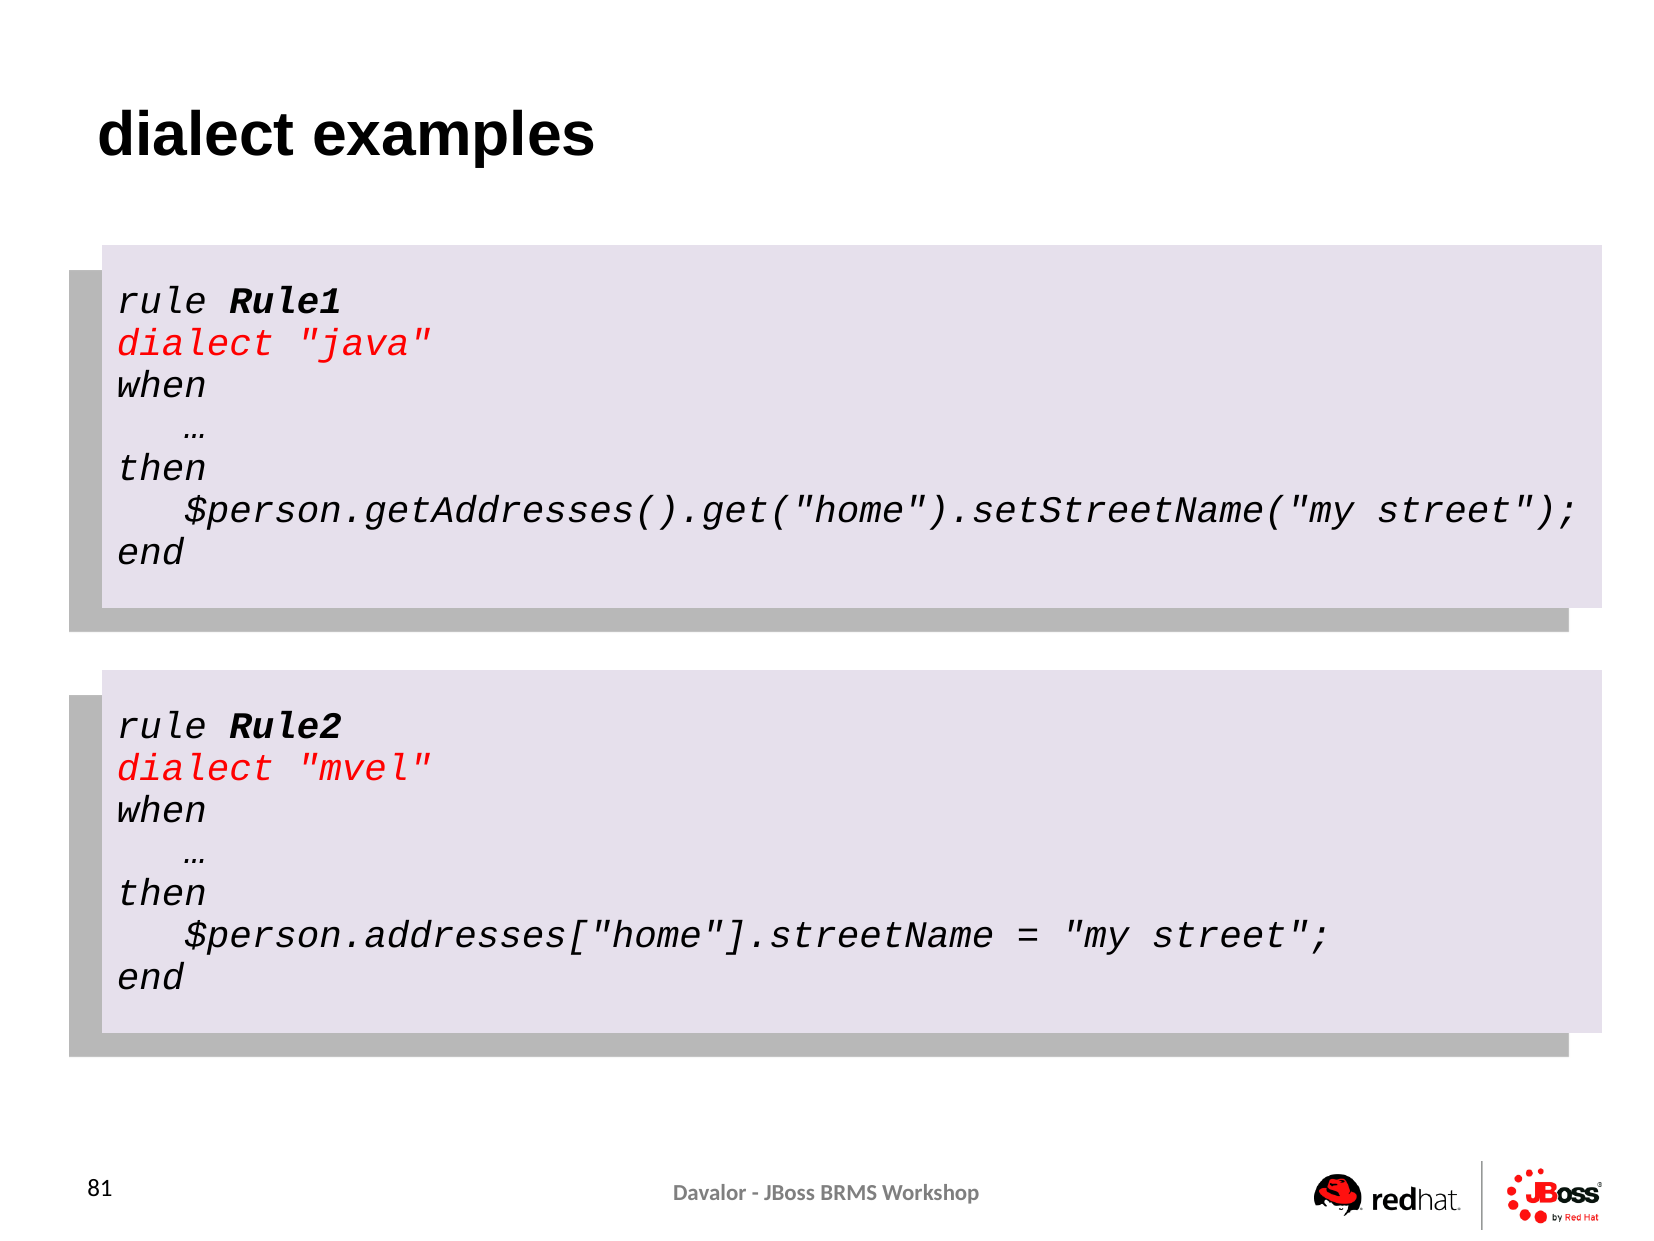

# dialect examples
rule Rule1
dialect "java"
when
 …
then
 $person.getAddresses().get("home").setStreetName("my street");
end
rule Rule2
dialect "mvel"
when
 …
then
 $person.addresses["home"].streetName = "my street";
end